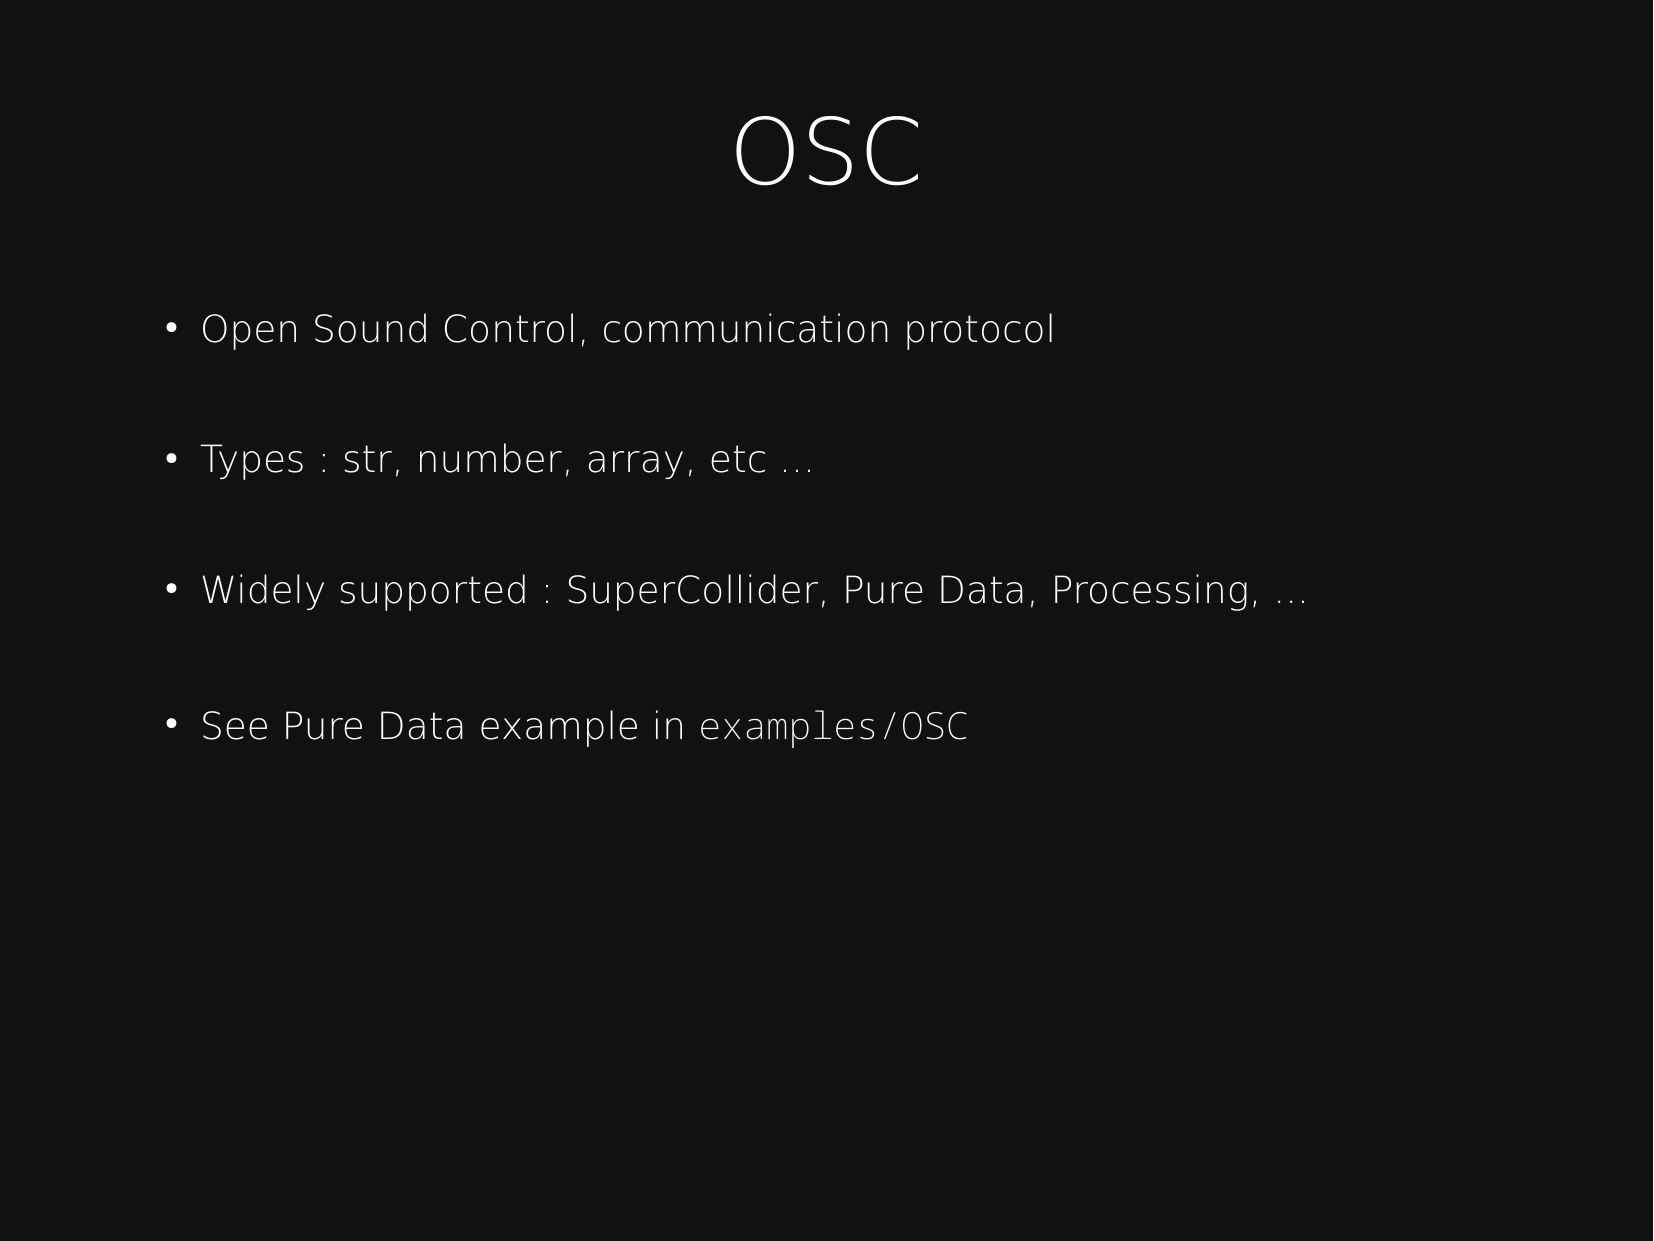

# OSC
Open Sound Control, communication protocol
Types : str, number, array, etc ...
Widely supported : SuperCollider, Pure Data, Processing, ...
See Pure Data example in examples/OSC